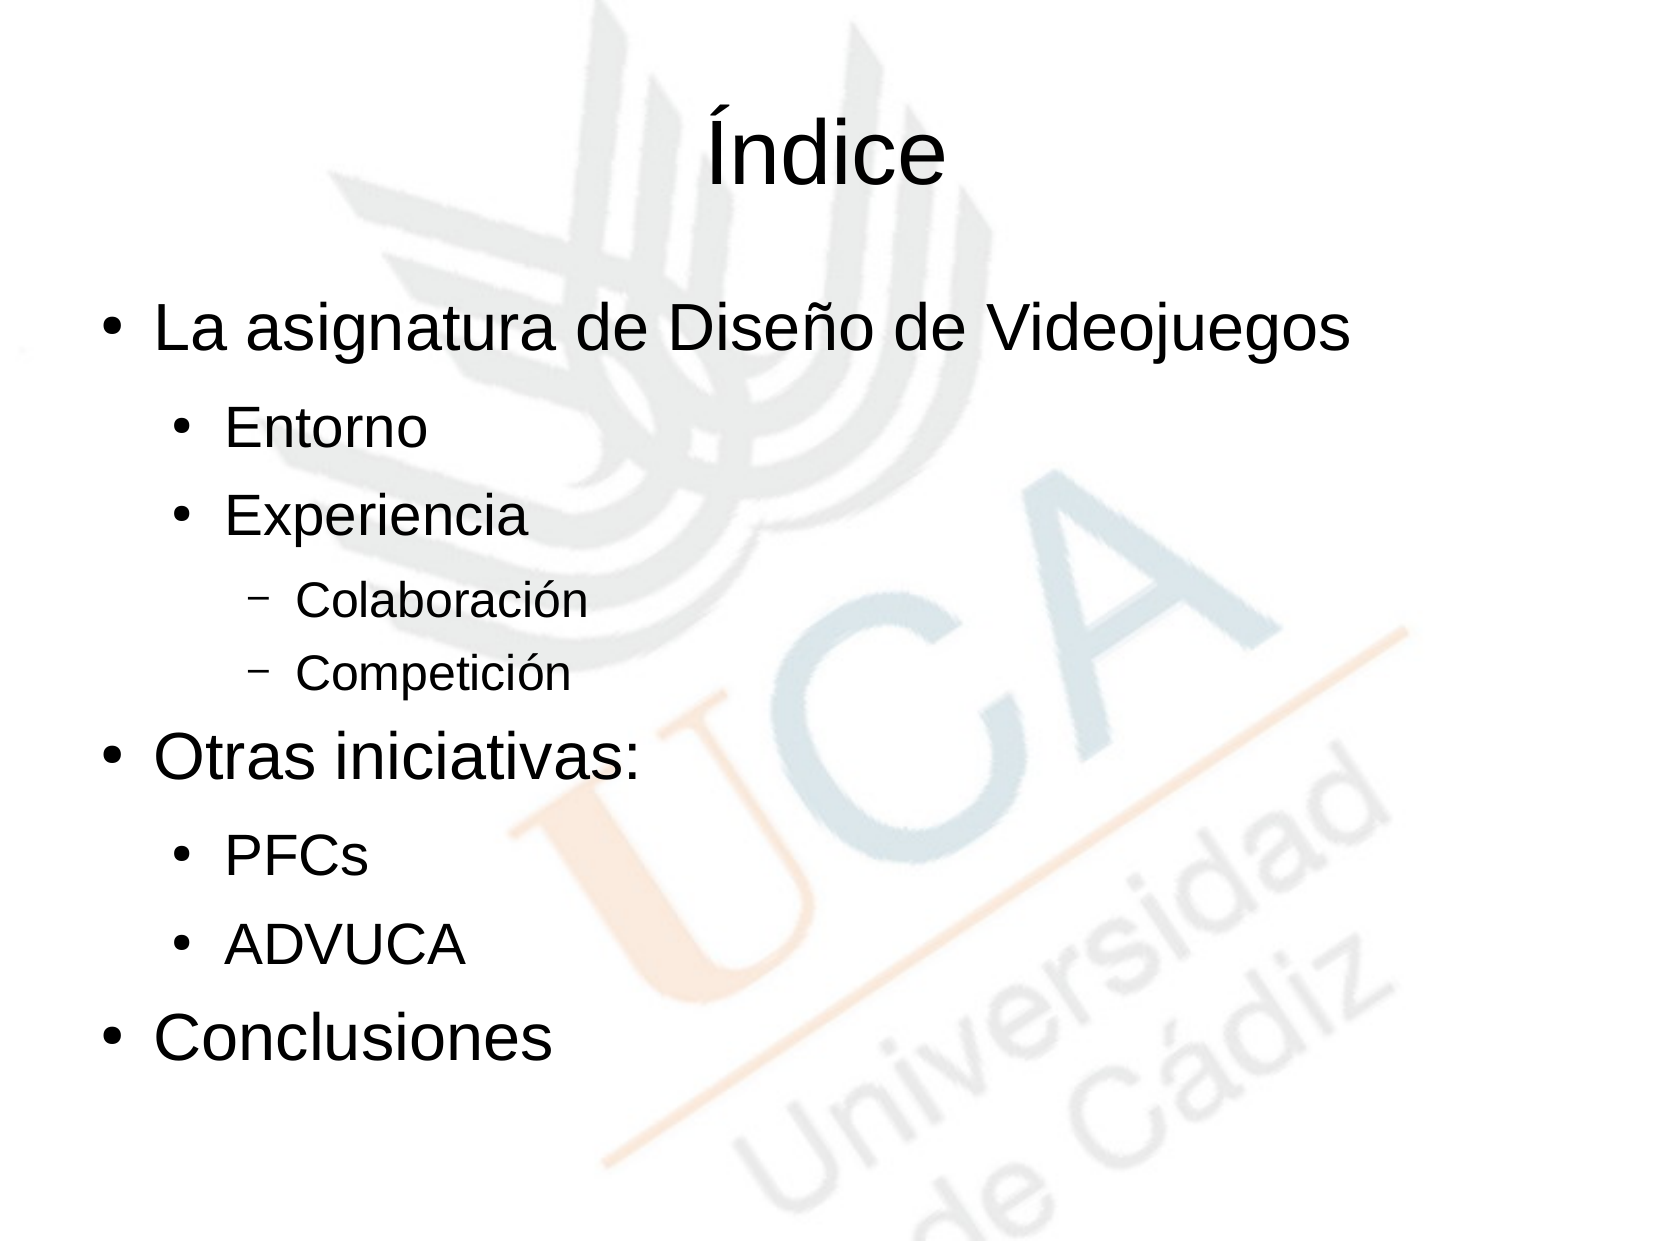

# Índice
La asignatura de Diseño de Videojuegos
Entorno
Experiencia
Colaboración
Competición
Otras iniciativas:
PFCs
ADVUCA
Conclusiones